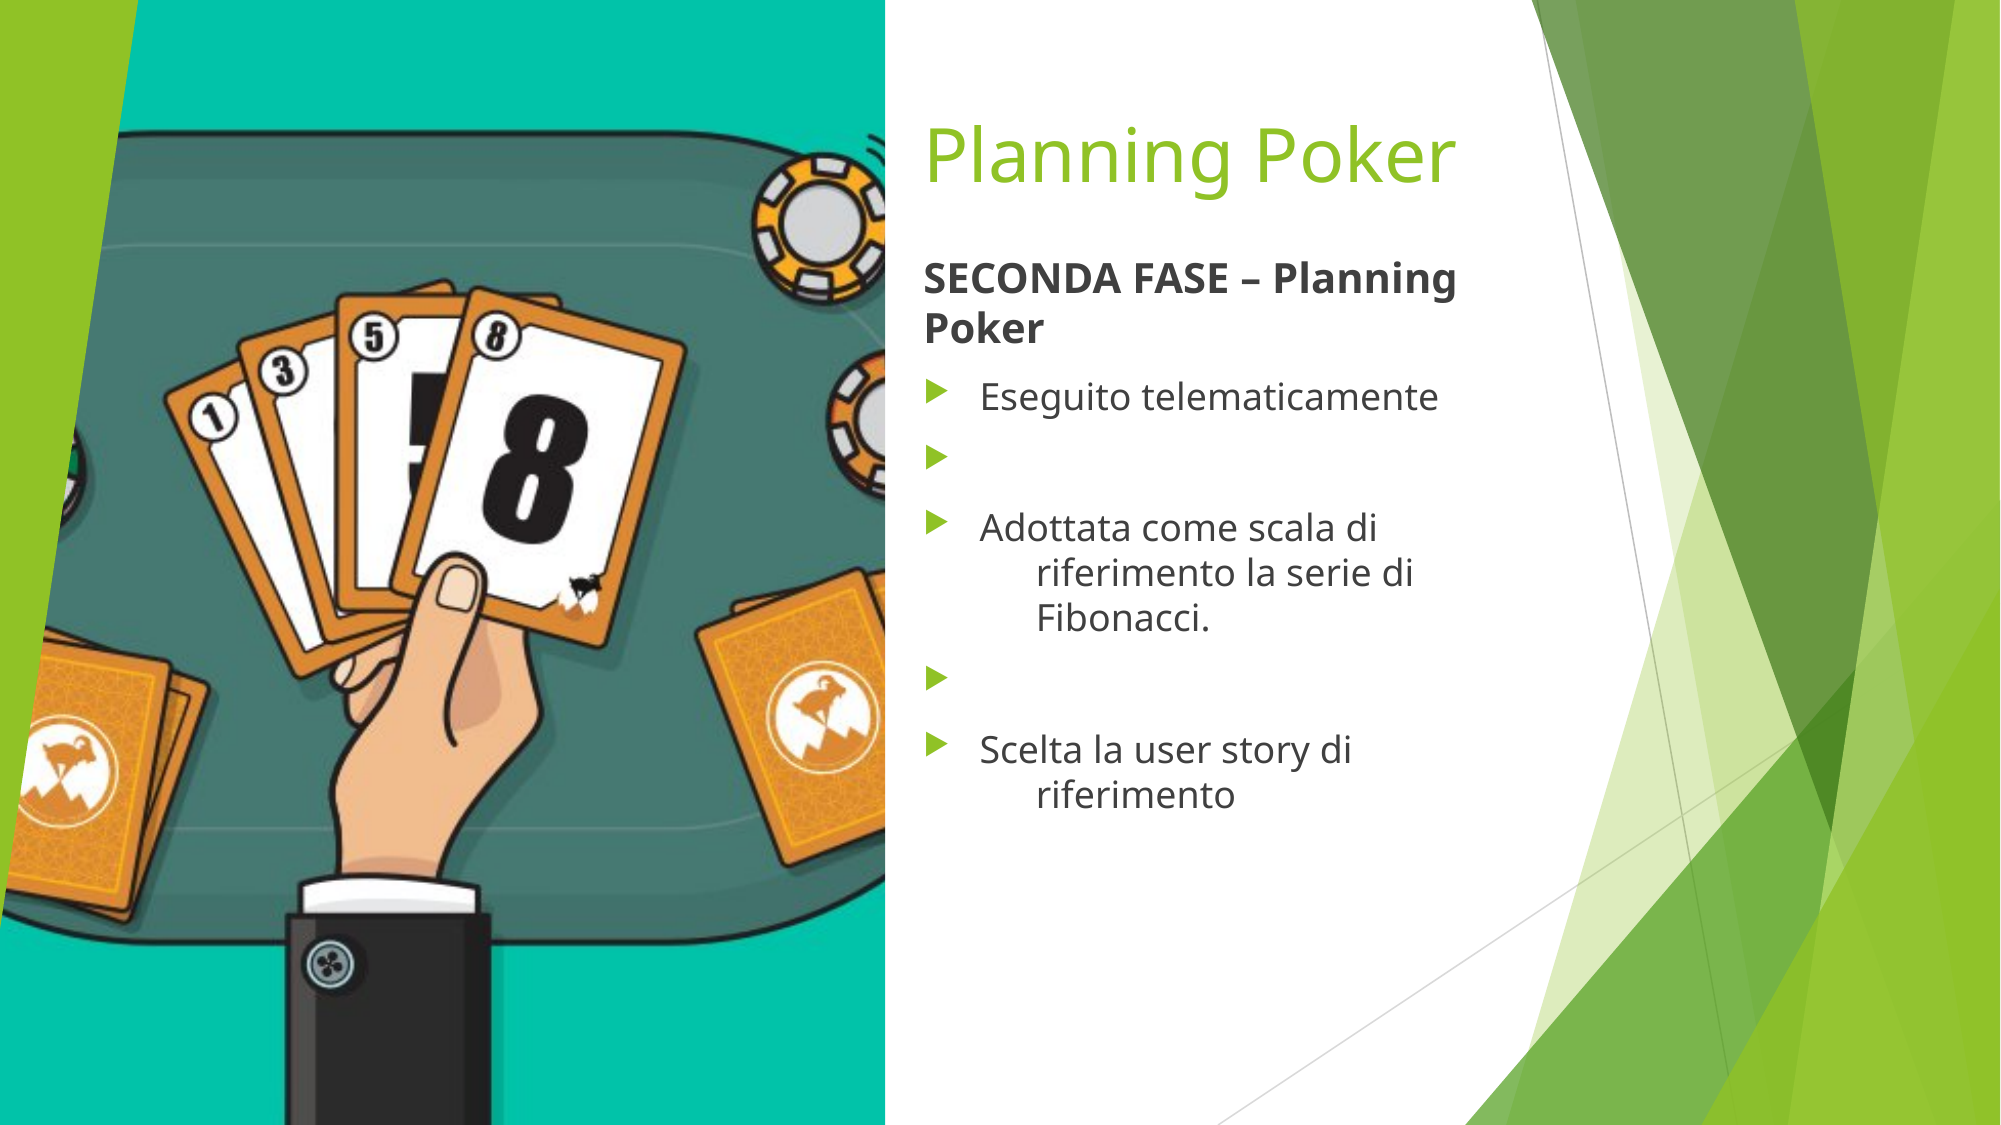

# Planning Poker
SECONDA FASE – Planning Poker
Eseguito telematicamente
Adottata come scala di riferimento la serie di Fibonacci.
Scelta la user story di riferimento